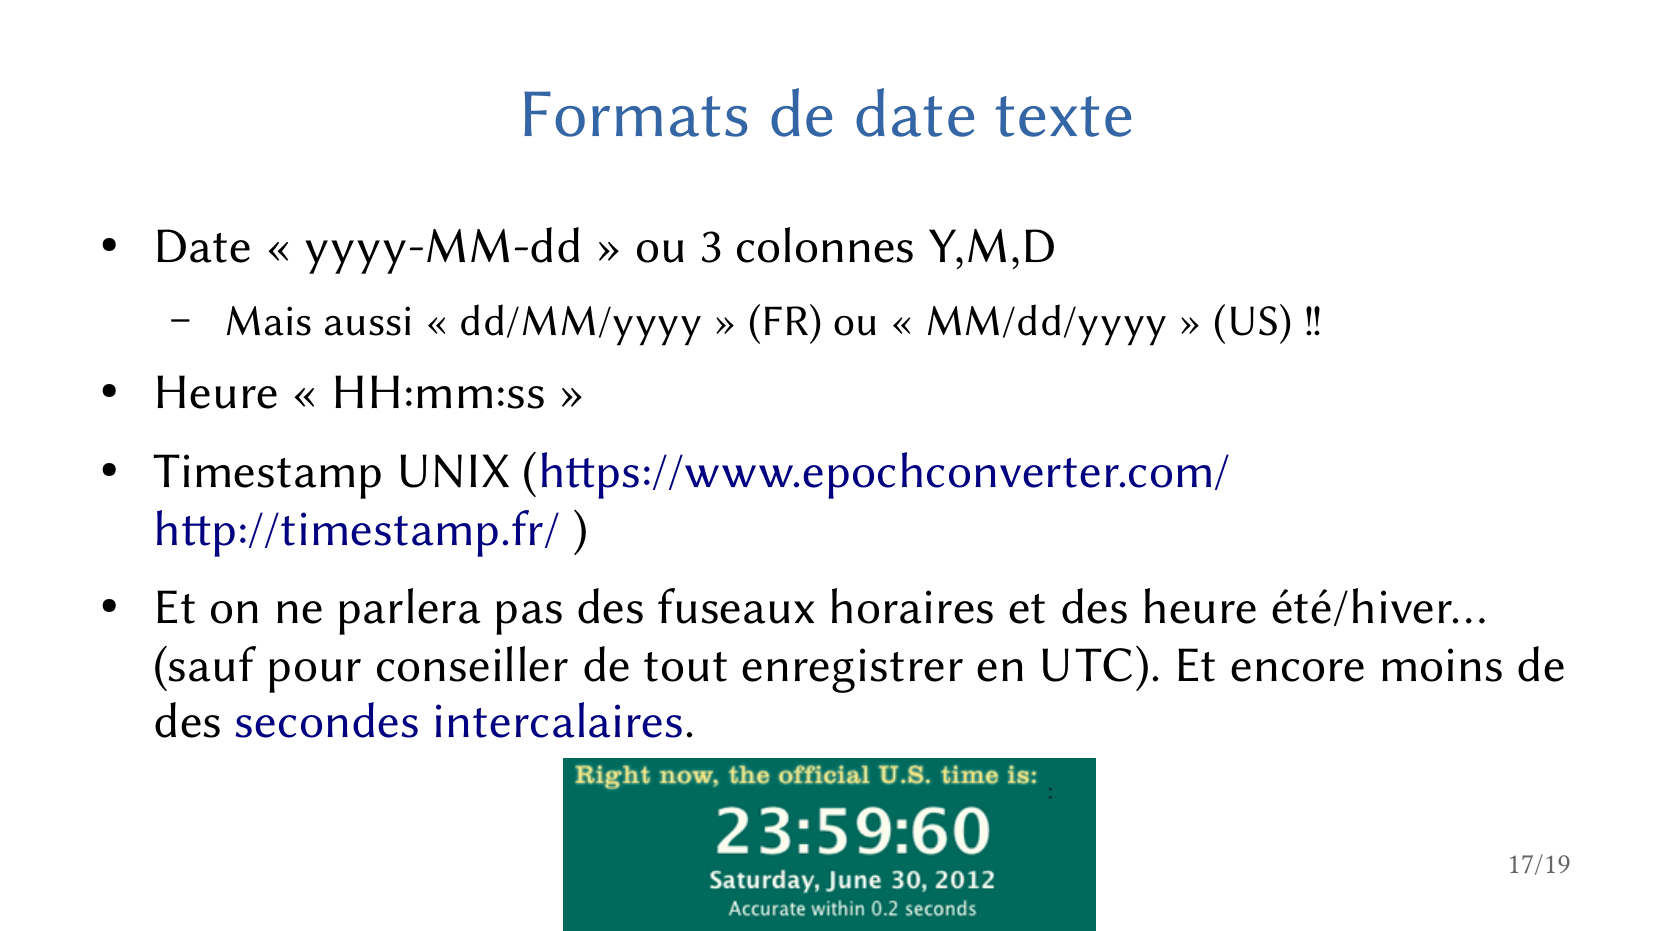

# Formats de date texte
Date « yyyy-MM-dd » ou 3 colonnes Y,M,D
Mais aussi « dd/MM/yyyy » (FR) ou « MM/dd/yyyy » (US) !!
Heure « HH:mm:ss »
Timestamp UNIX (https://www.epochconverter.com/ http://timestamp.fr/ )
Et on ne parlera pas des fuseaux horaires et des heure été/hiver… (sauf pour conseiller de tout enregistrer en UTC). Et encore moins de des secondes intercalaires.
17